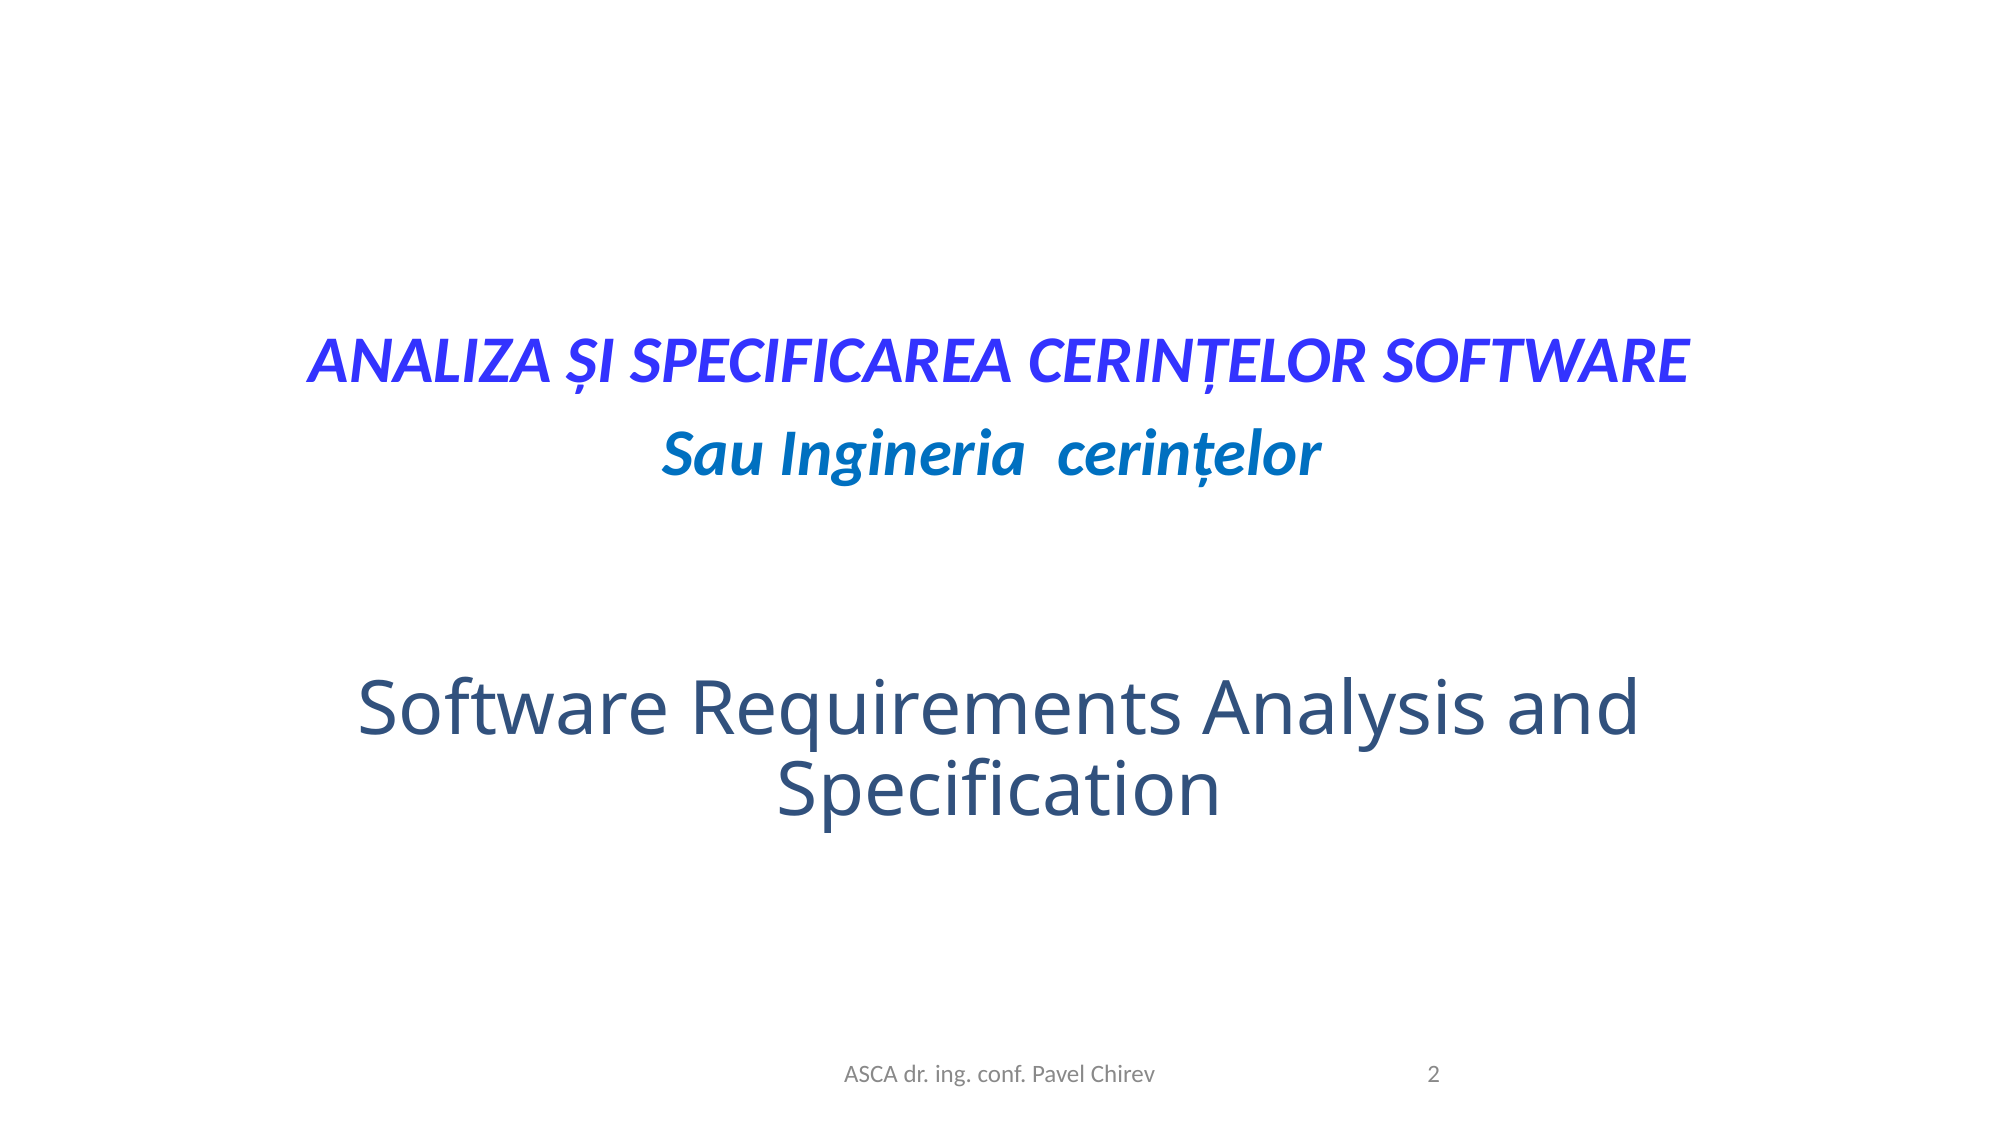

ANALIZA ȘI SPECIFICAREA CERINȚELOR SOFTWARE
Sau Ingineria cerințelor
# Software Requirements Analysis and Specification
ASCA dr. ing. conf. Pavel Chirev
2